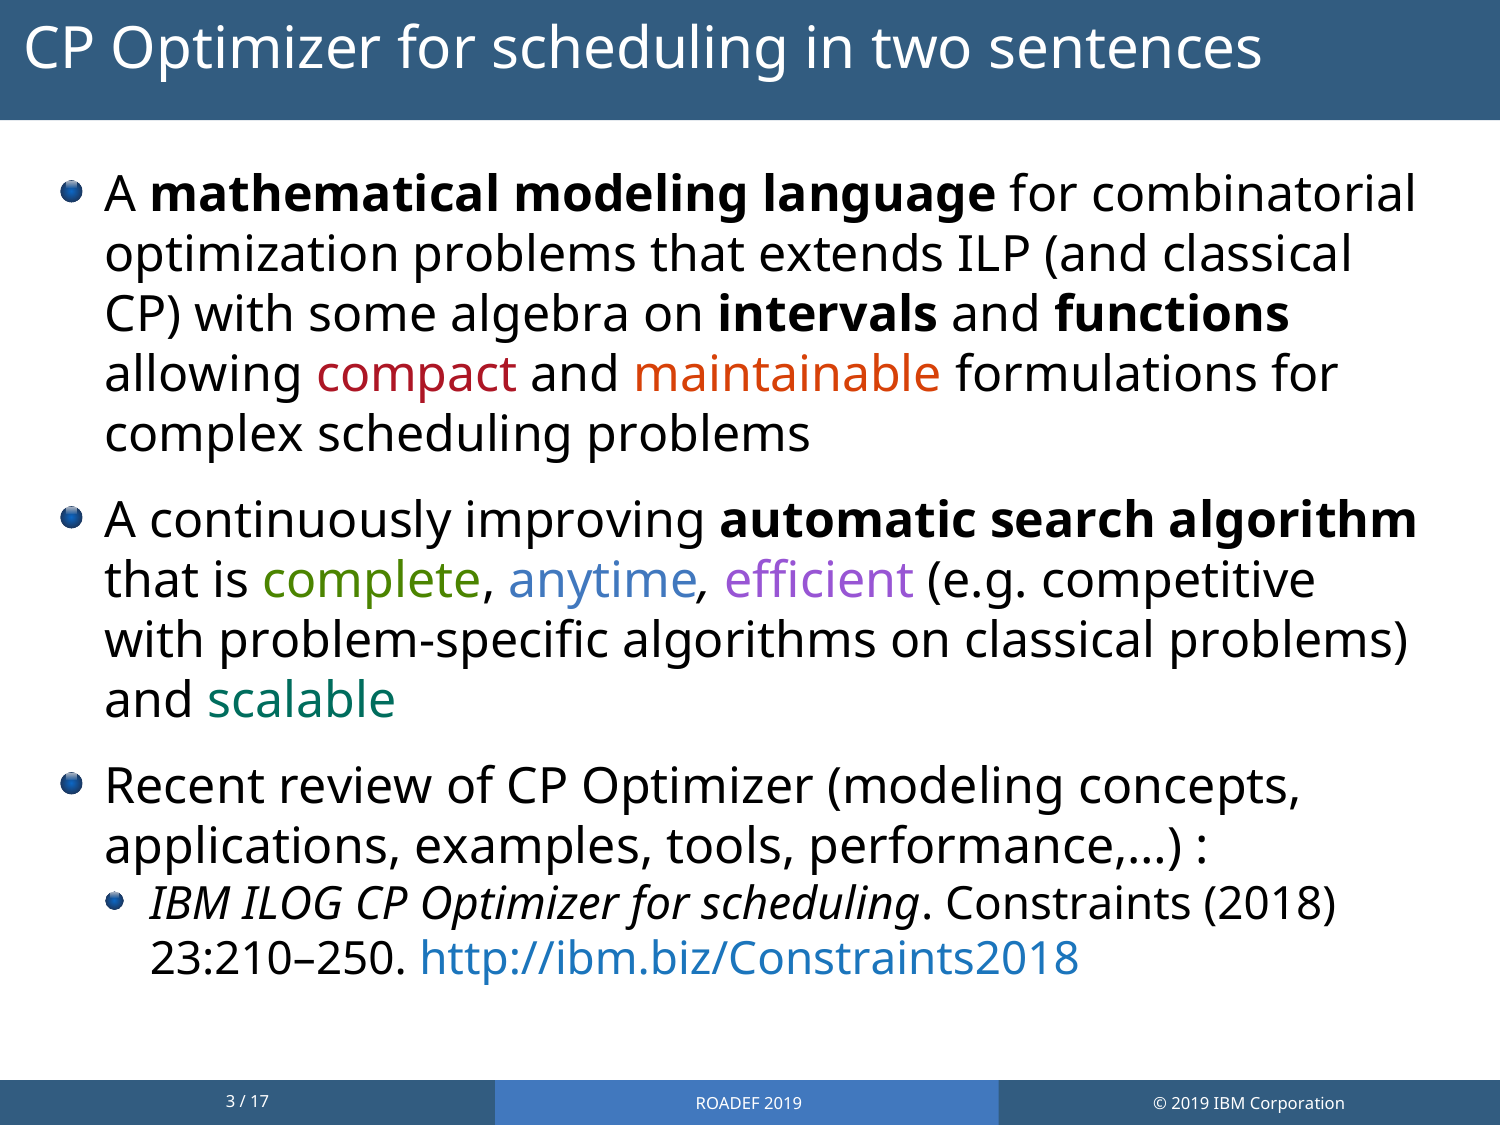

# CP Optimizer for scheduling in two sentences
A mathematical modeling language for combinatorial optimization problems that extends ILP (and classical CP) with some algebra on intervals and functions allowing compact and maintainable formulations for complex scheduling problems
A continuously improving automatic search algorithm that is complete, anytime, efficient (e.g. competitive with problem-specific algorithms on classical problems) and scalable
Recent review of CP Optimizer (modeling concepts, applications, examples, tools, performance,…) :
IBM ILOG CP Optimizer for scheduling. Constraints (2018) 23:210–250. http://ibm.biz/Constraints2018